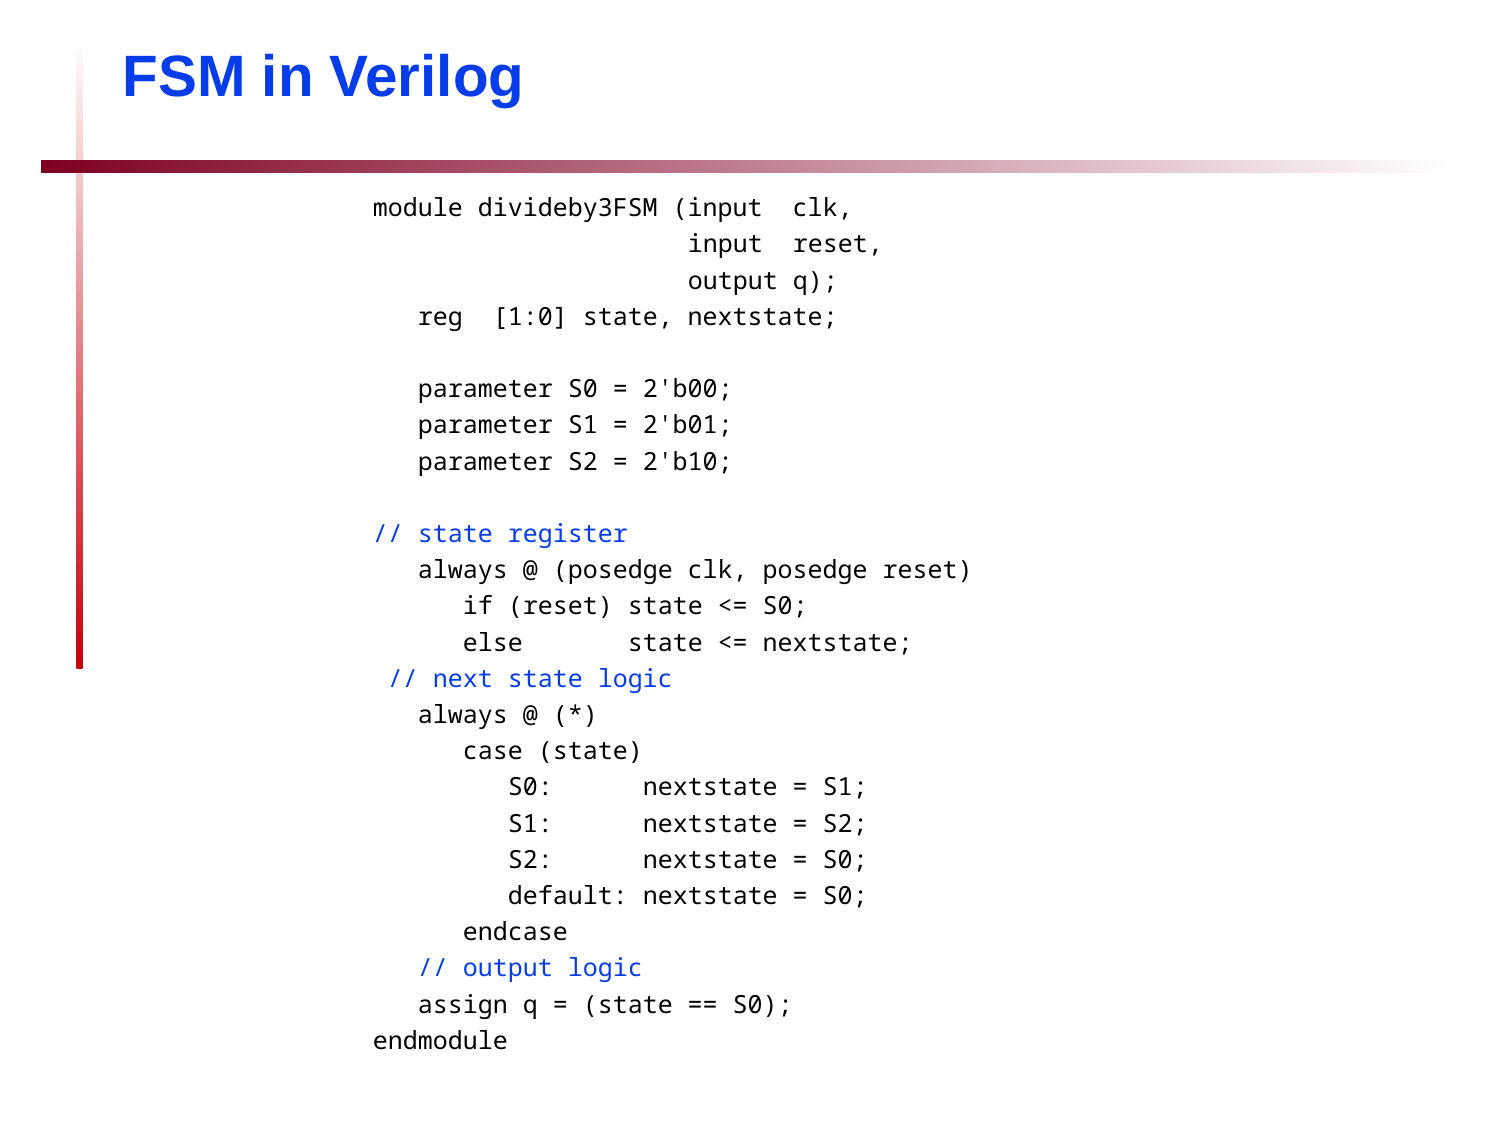

# FSM in Verilog
module divideby3FSM (input clk,
 input reset,
 output q);
 reg [1:0] state, nextstate;
 parameter S0 = 2'b00;
 parameter S1 = 2'b01;
 parameter S2 = 2'b10;
// state register
 always @ (posedge clk, posedge reset)
 if (reset) state <= S0;
 else state <= nextstate;
 // next state logic
 always @ (*)
 case (state)
 S0: nextstate = S1;
 S1: nextstate = S2;
 S2: nextstate = S0;
 default: nextstate = S0;
 endcase
 // output logic
 assign q = (state == S0);
endmodule